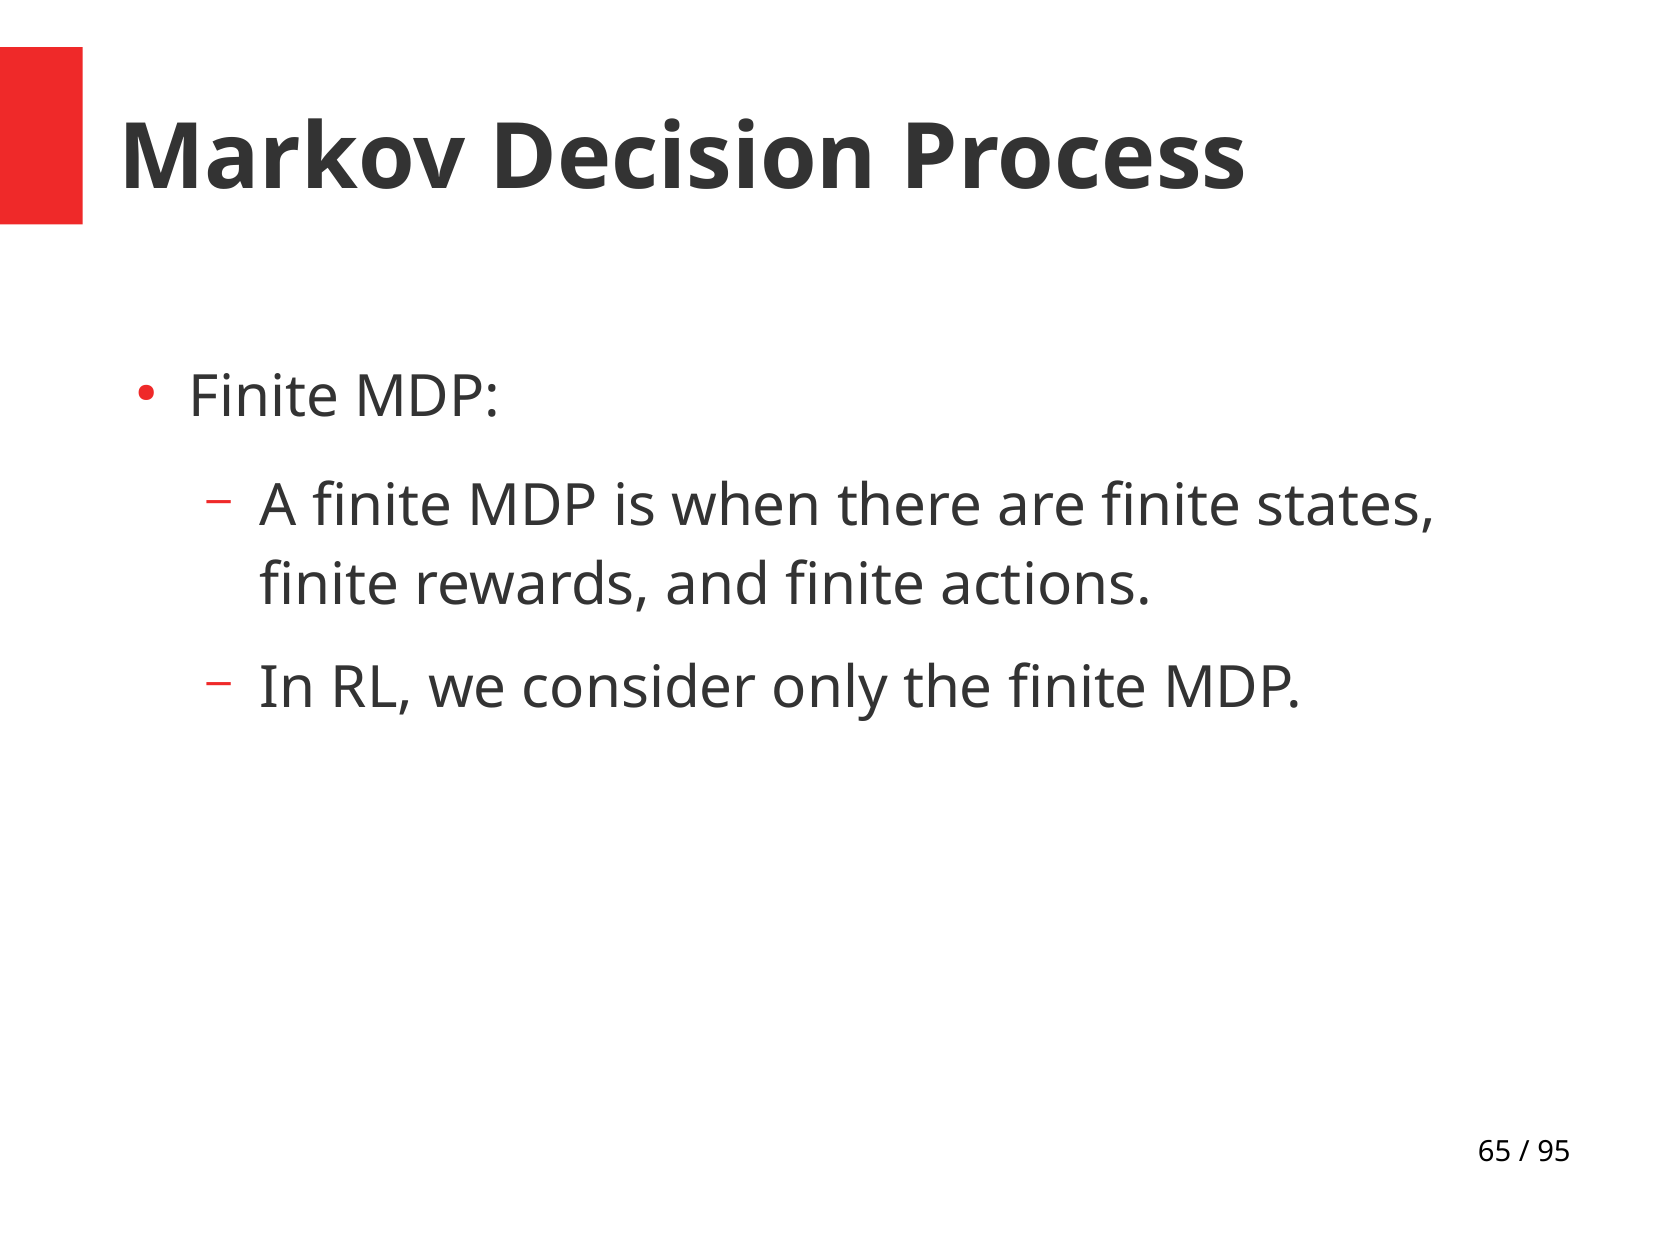

# Markov Decision Process
Finite MDP:
A finite MDP is when there are finite states, finite rewards, and finite actions.
In RL, we consider only the finite MDP.
65